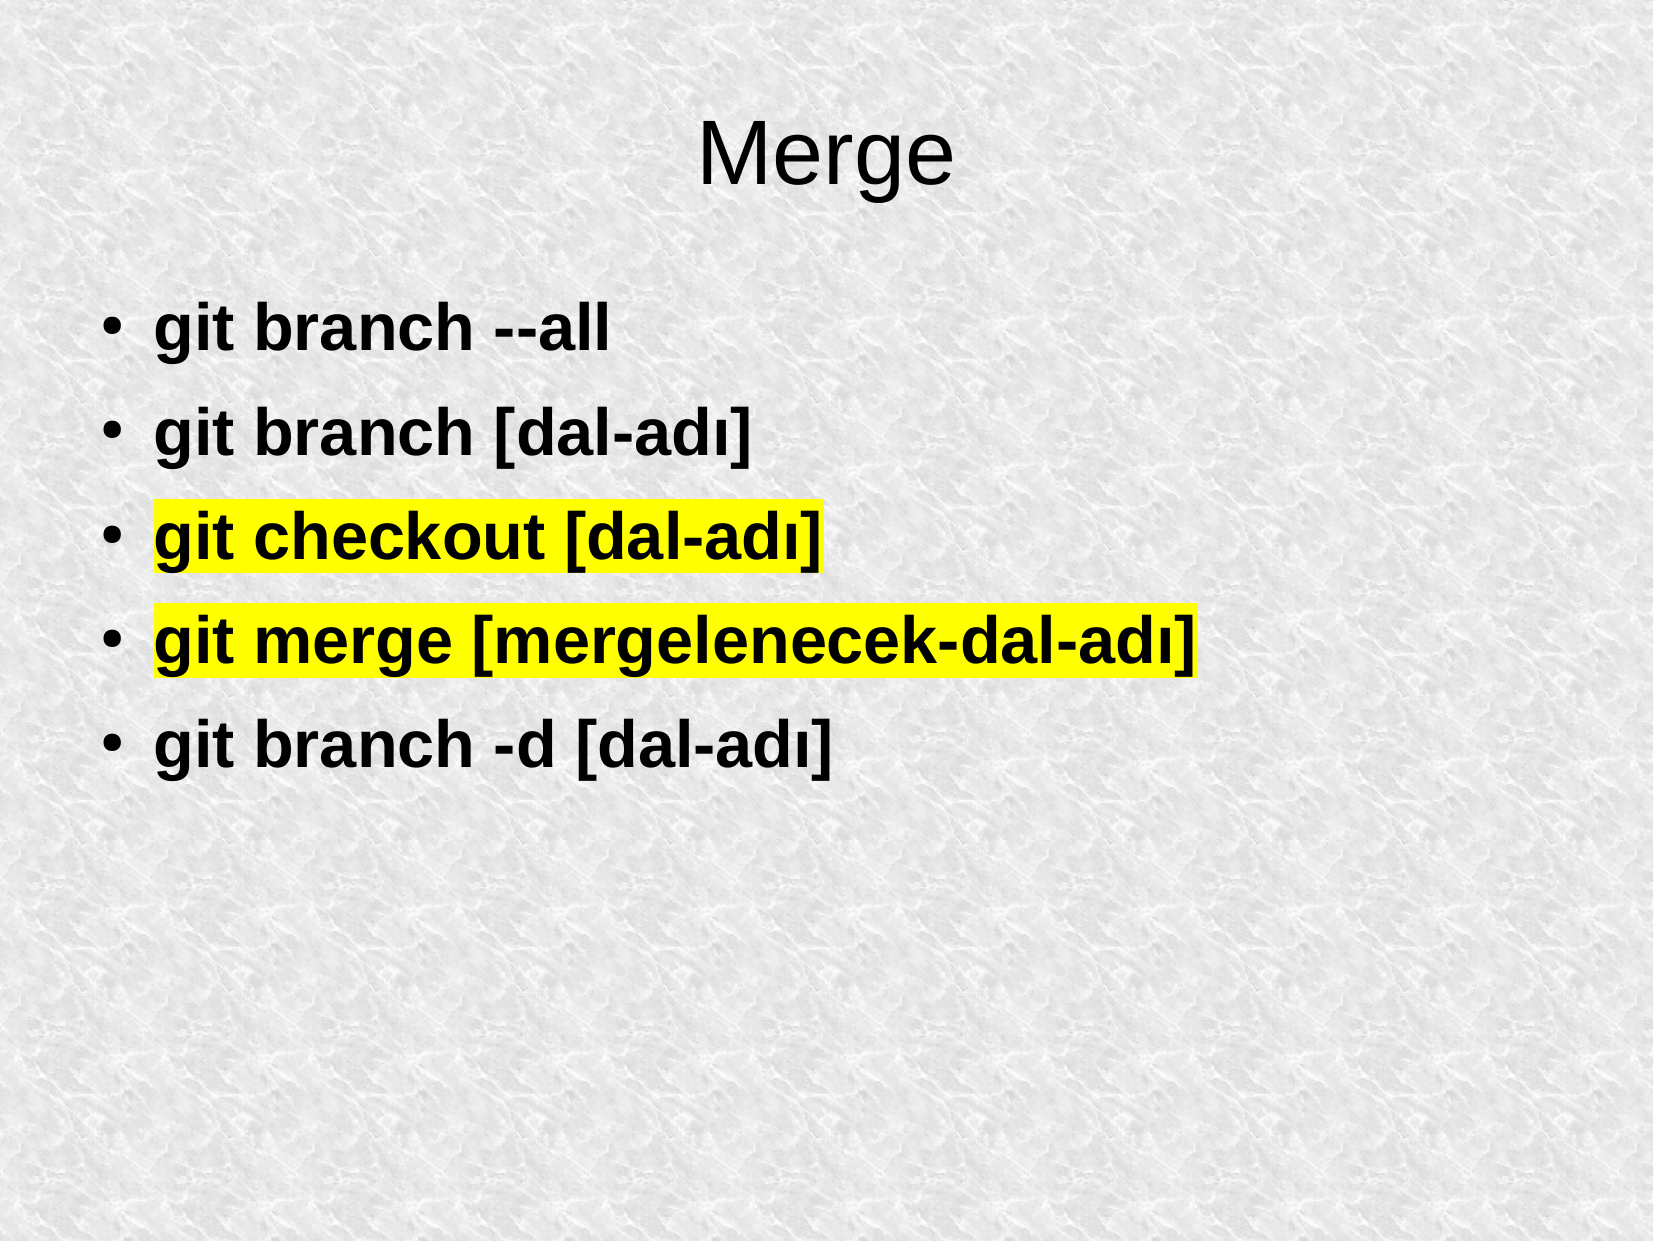

# Merge
git branch --all
git branch [dal-adı]
git checkout [dal-adı]
git merge [mergelenecek-dal-adı]
git branch -d [dal-adı]